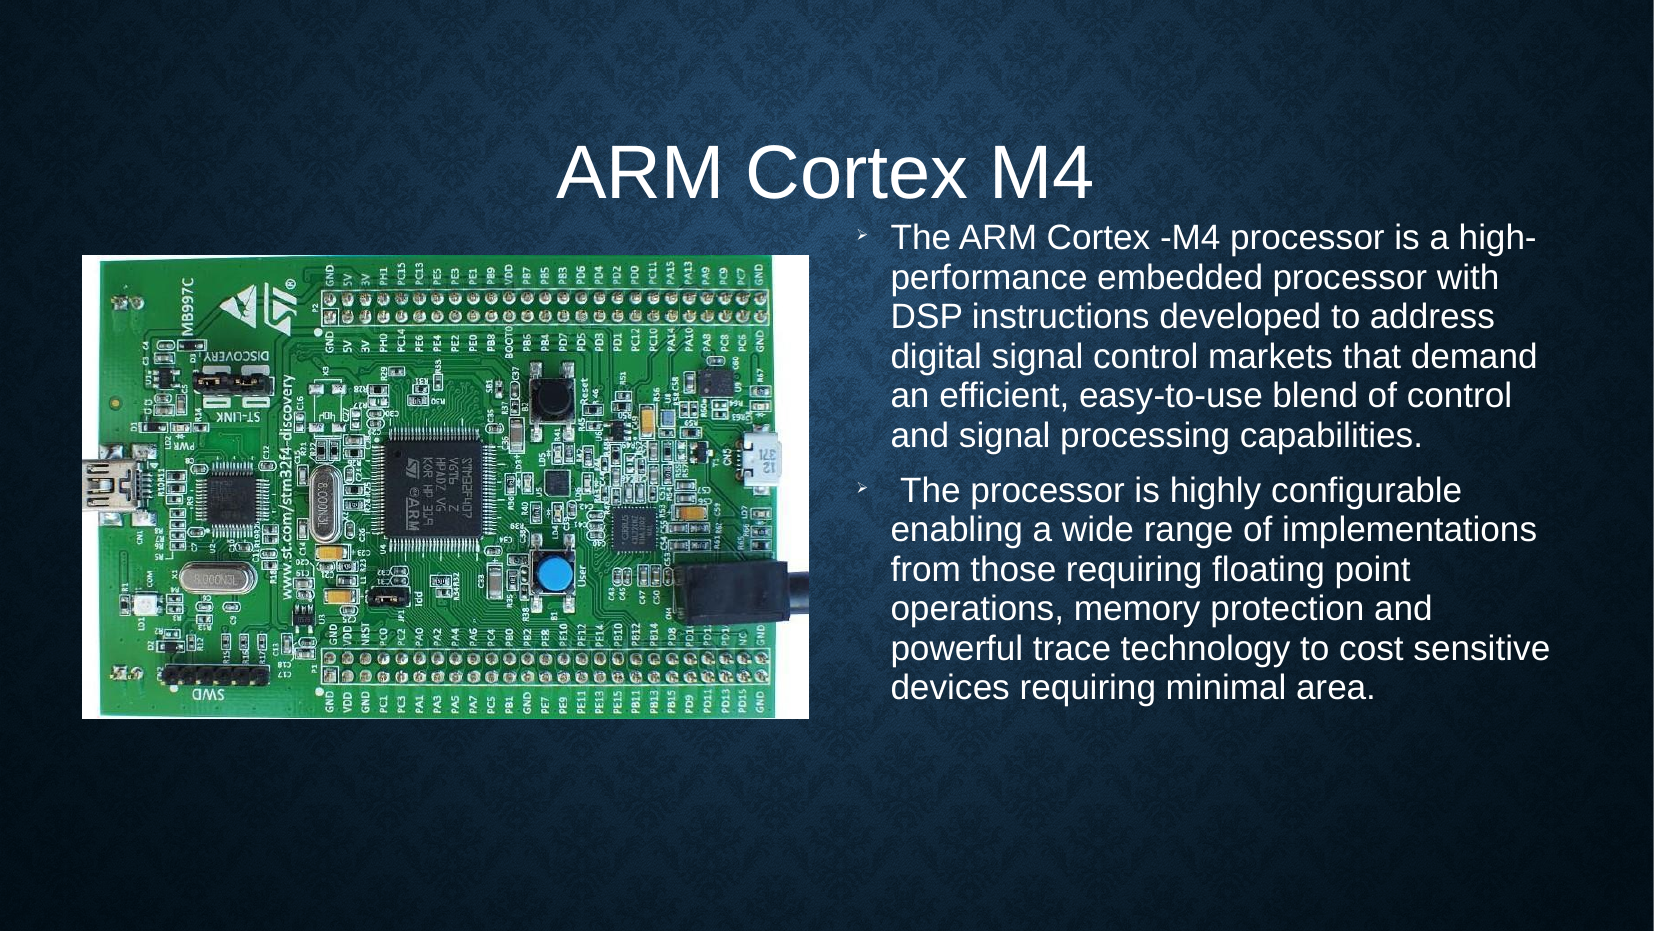

# ARM Cortex M4
The ARM Cortex -M4 processor is a high-performance embedded processor with DSP instructions developed to address digital signal control markets that demand an efficient, easy-to-use blend of control and signal processing capabilities.
 The processor is highly configurable enabling a wide range of implementations from those requiring floating point operations, memory protection and powerful trace technology to cost sensitive devices requiring minimal area.